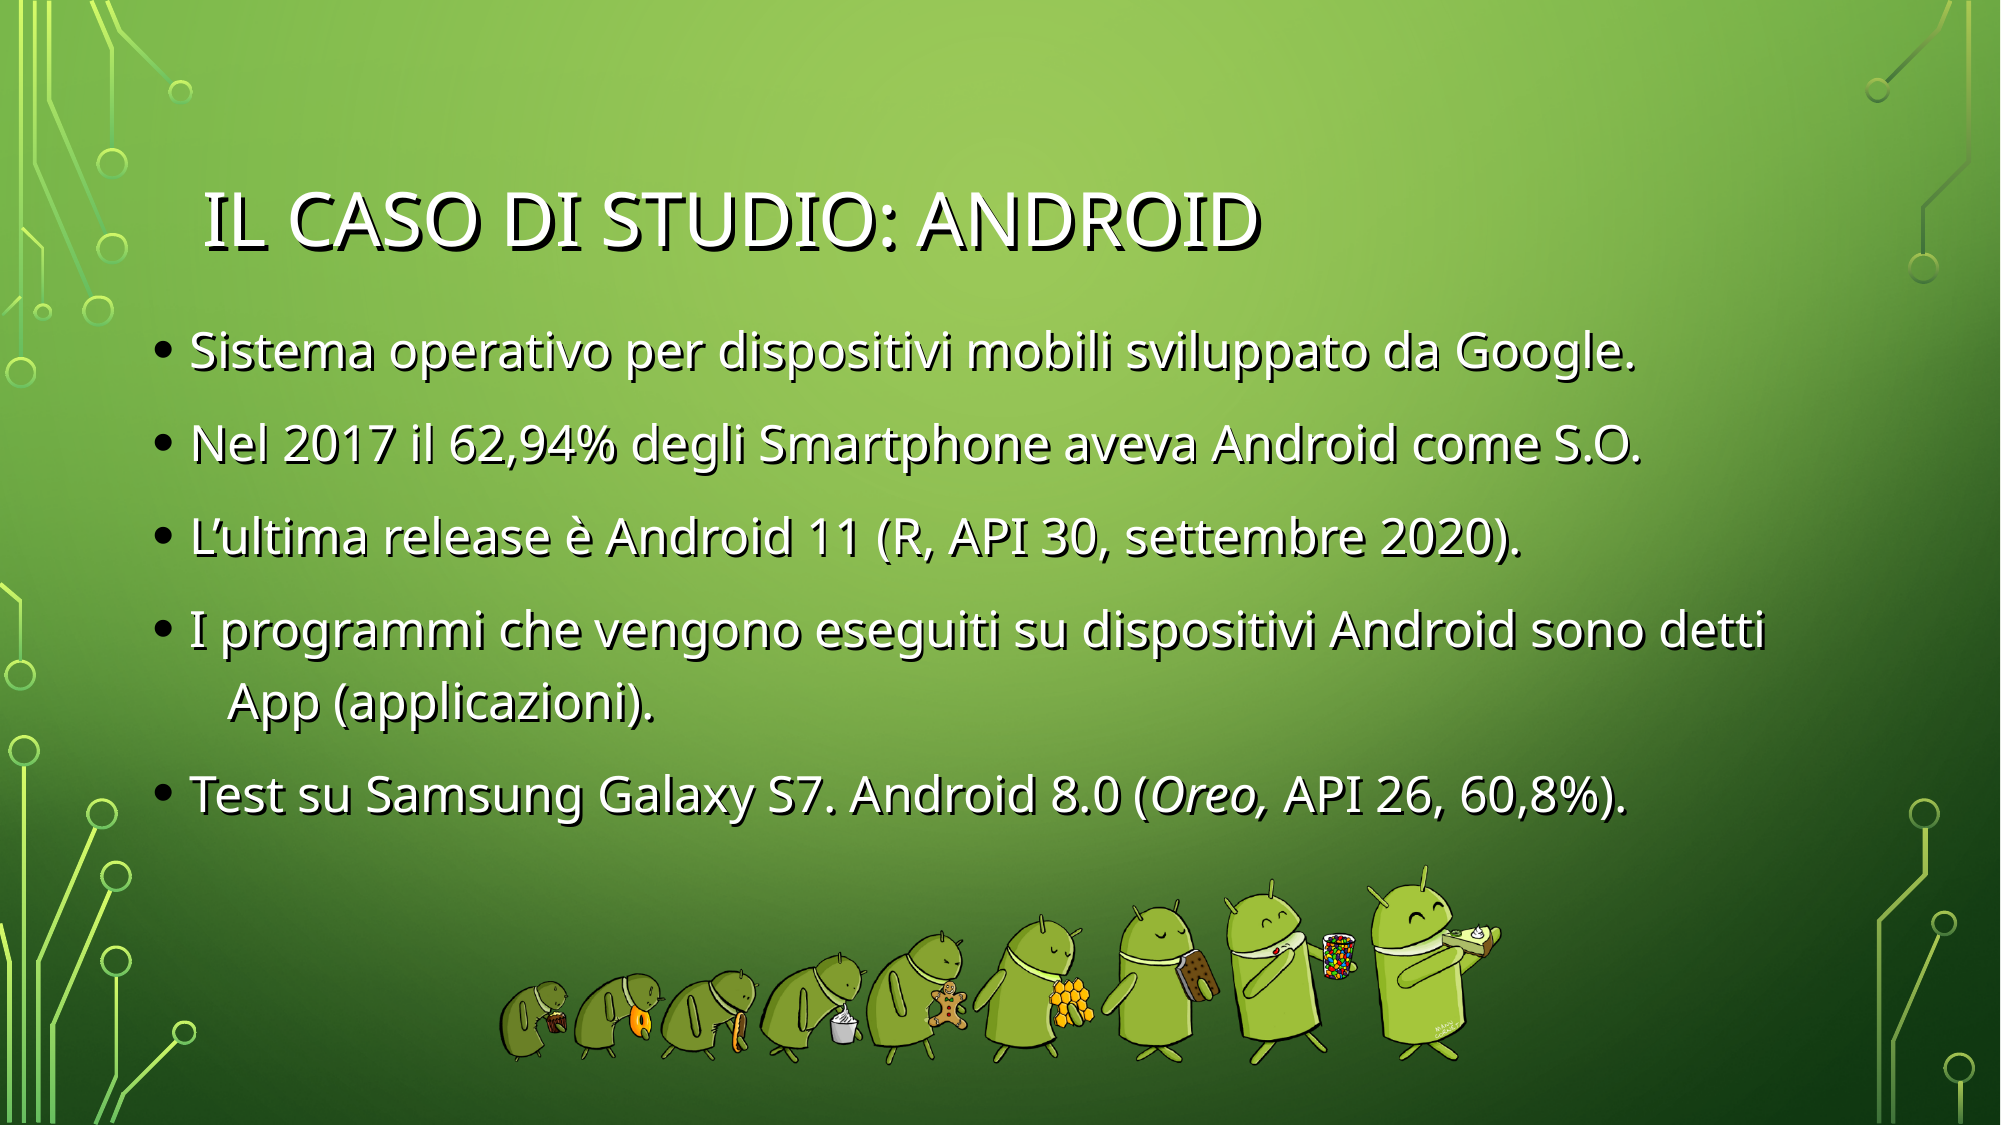

# Il caso di studio: Android
Sistema operativo per dispositivi mobili sviluppato da Google.
Nel 2017 il 62,94% degli Smartphone aveva Android come S.O.
L’ultima release è Android 11 (R, API 30, settembre 2020).
I programmi che vengono eseguiti su dispositivi Android sono detti App (applicazioni).
Test su Samsung Galaxy S7. Android 8.0 (Oreo, API 26, 60,8%).